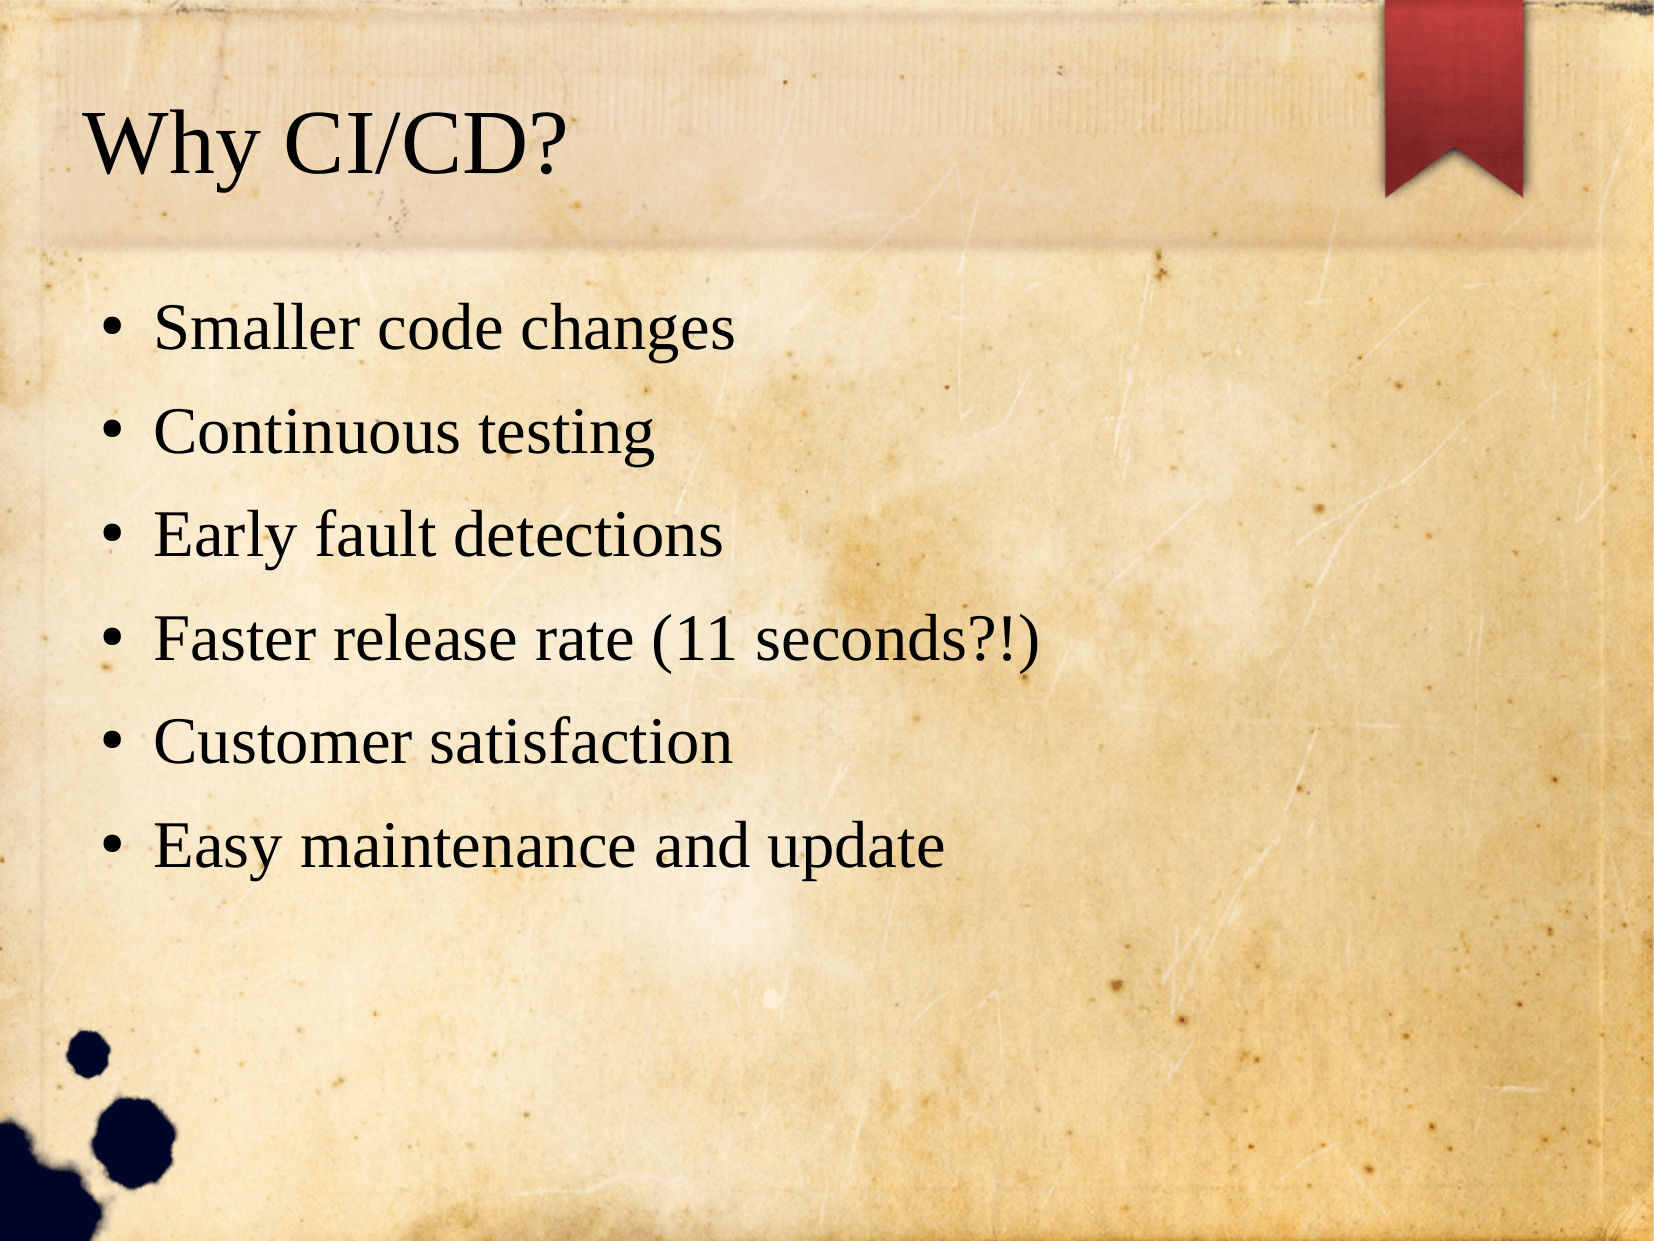

# Why CI/CD?
Smaller code changes
Continuous testing
Early fault detections
Faster release rate (11 seconds?!)
Customer satisfaction
Easy maintenance and update